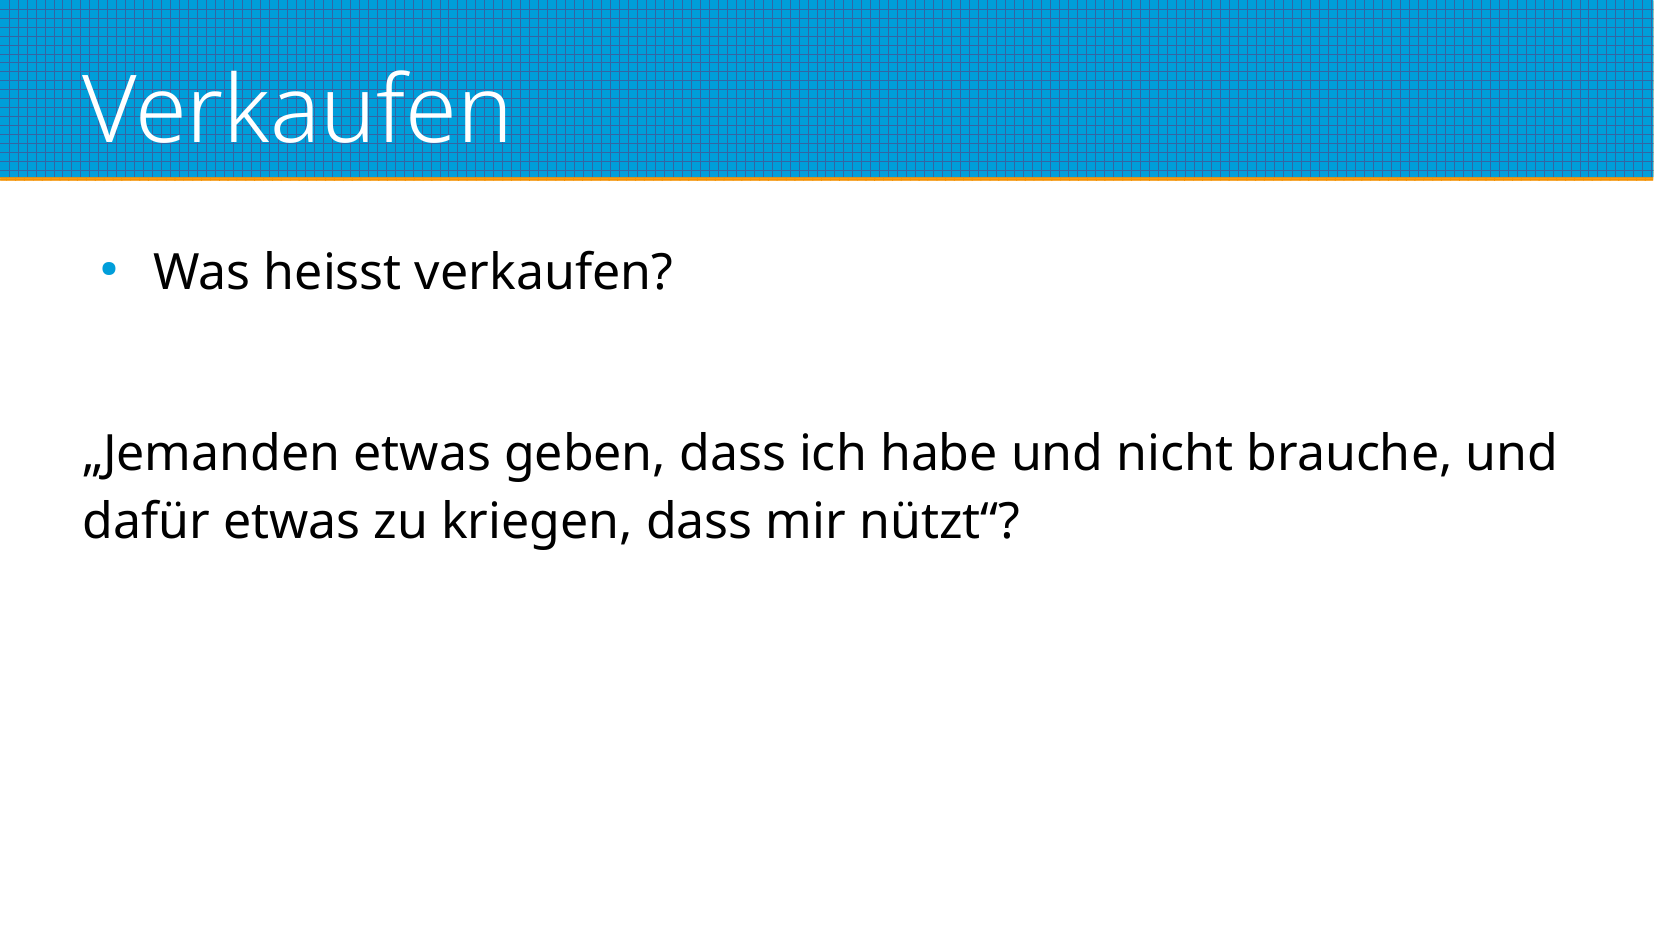

# Verkaufen
Was heisst verkaufen?
„Jemanden etwas geben, dass ich habe und nicht brauche, und dafür etwas zu kriegen, dass mir nützt“?